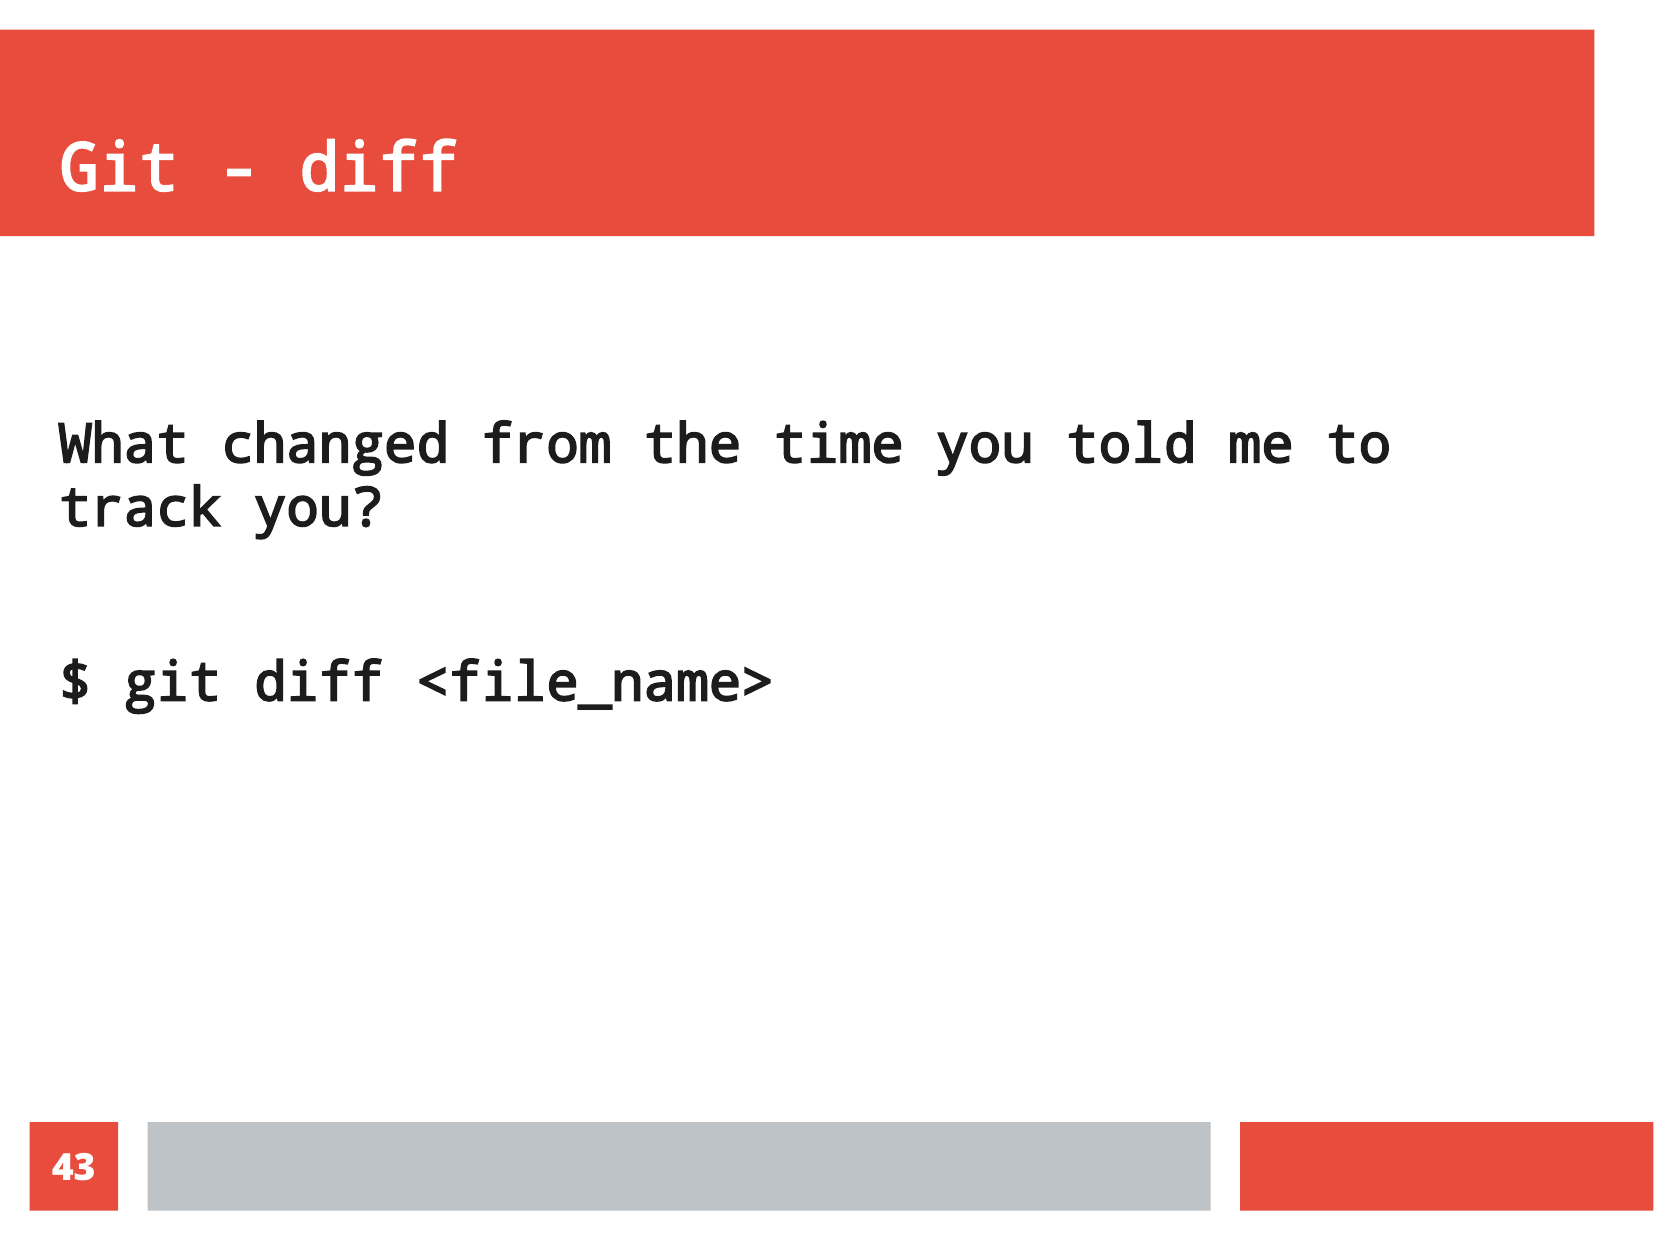

# Git - diff
What changed from the time you told me to track you?
$ git diff <file_name>
43